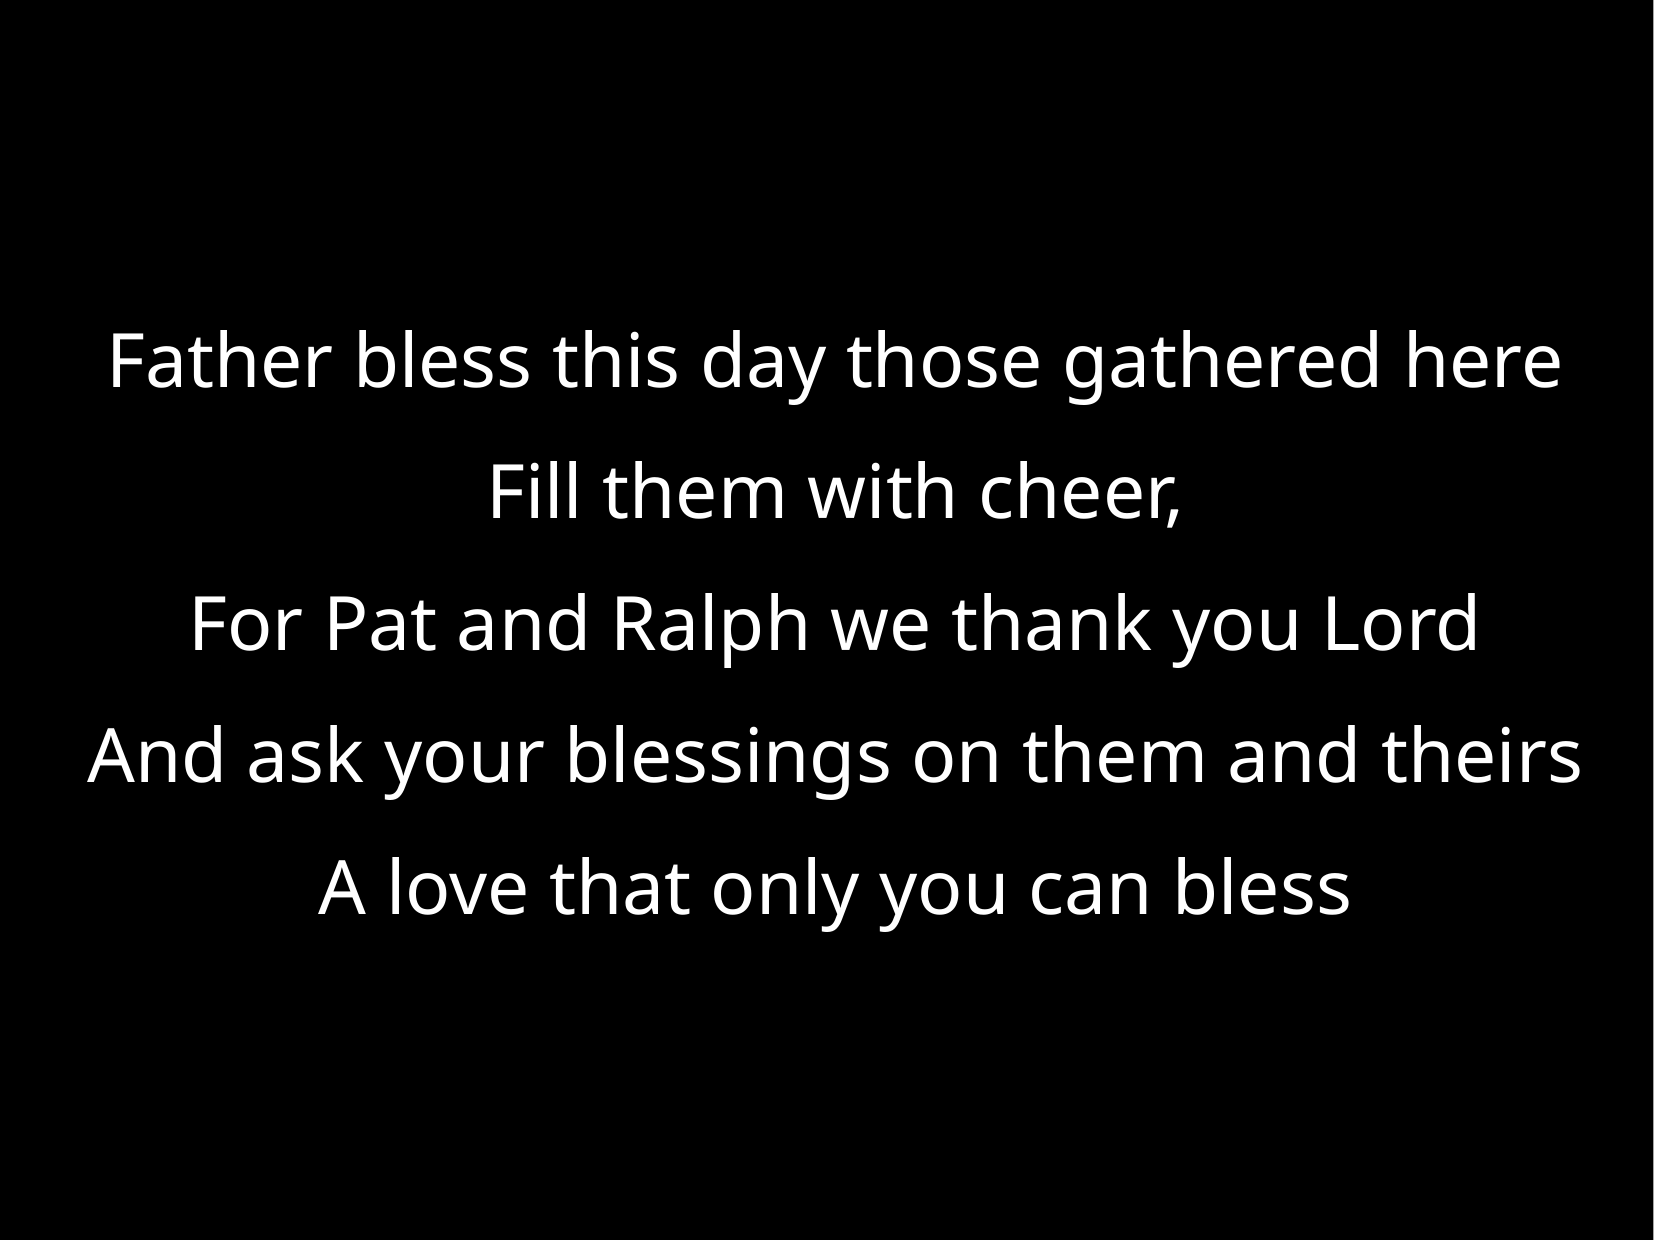

#
Father bless this day those gathered here
Fill them with cheer,
For Pat and Ralph we thank you Lord
And ask your blessings on them and theirs
A love that only you can bless